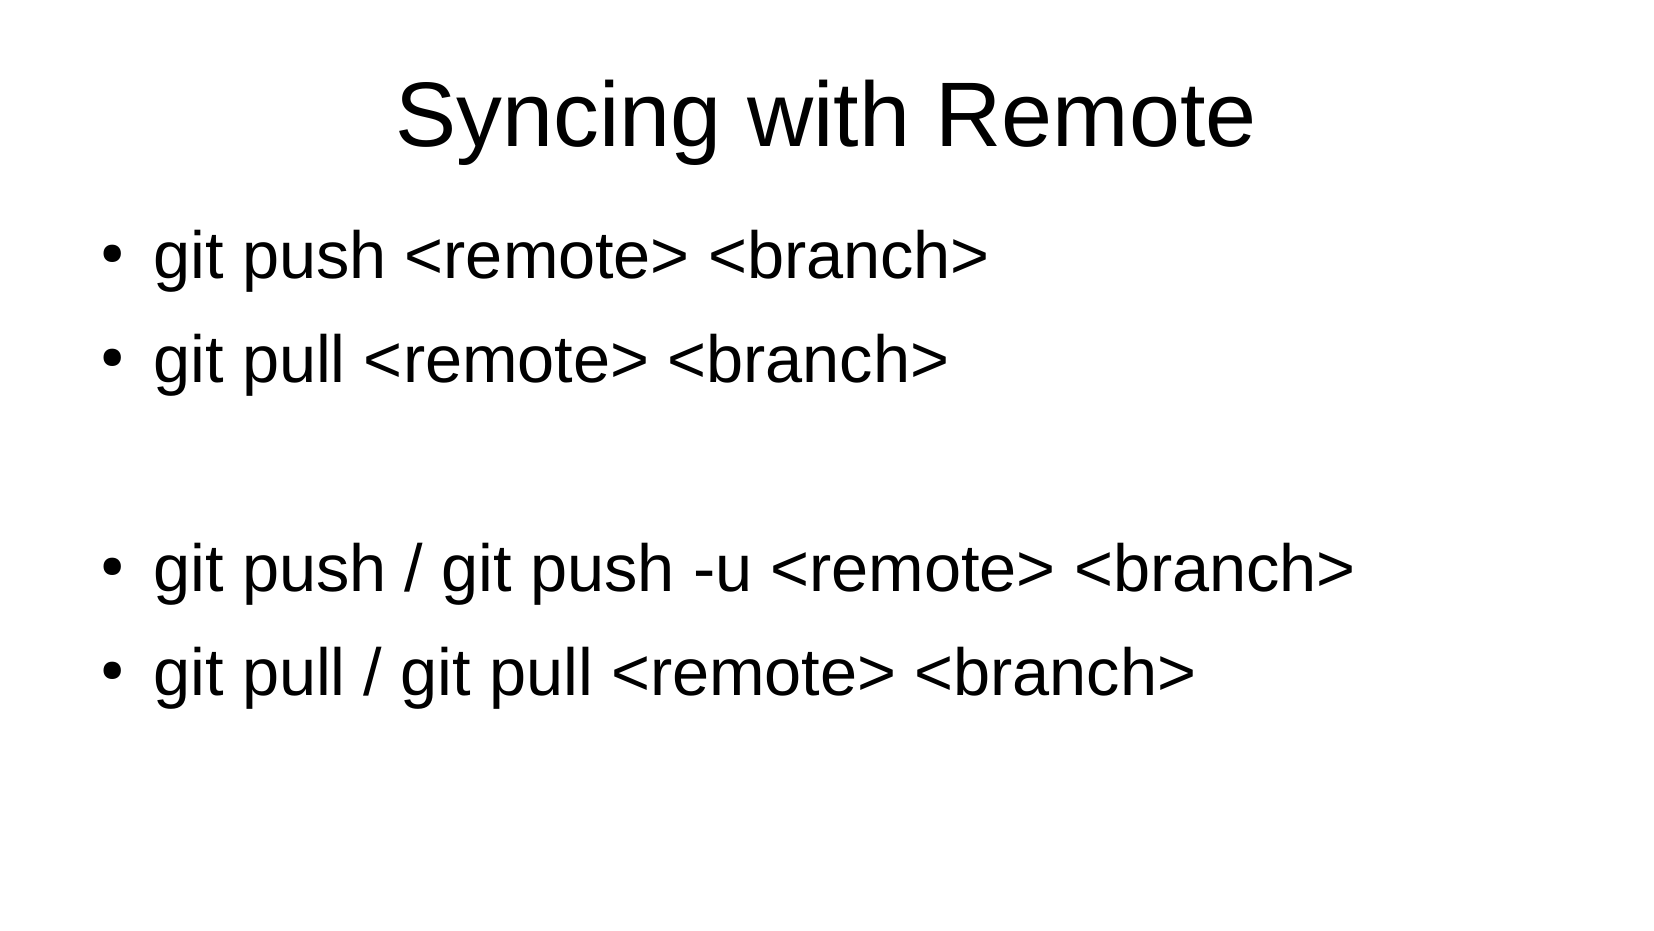

# Syncing with Remote
git push <remote> <branch>
git pull <remote> <branch>
git push / git push -u <remote> <branch>
git pull / git pull <remote> <branch>